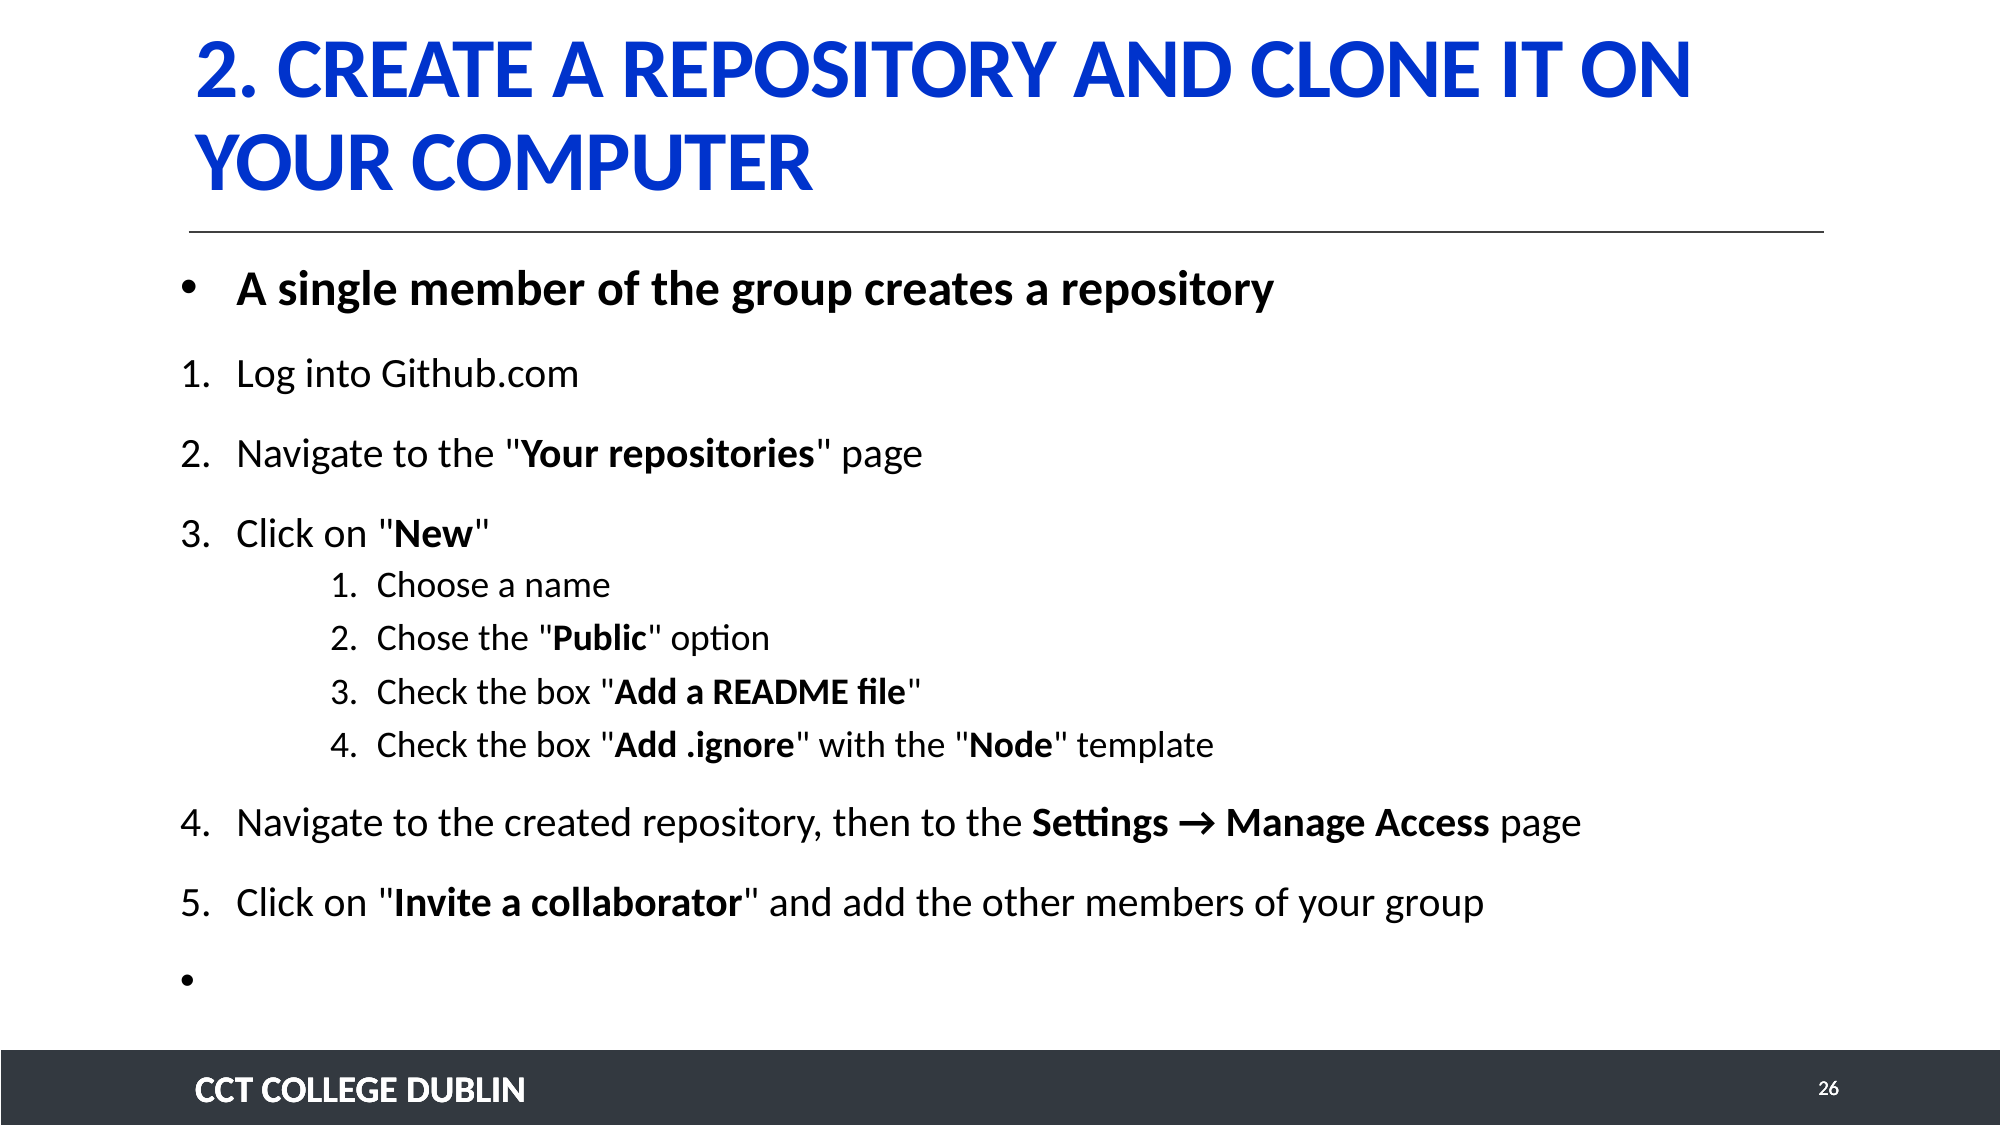

# 2. CREATE A REPOSITORY AND CLONE IT ON YOUR COMPUTER
A single member of the group creates a repository
Log into Github.com
Navigate to the "Your repositories" page
Click on "New"
Choose a name
Chose the "Public" option
Check the box "Add a README file"
Check the box "Add .ignore" with the "Node" template
Navigate to the created repository, then to the Settings → Manage Access page
Click on "Invite a collaborator" and add the other members of your group
CCT COLLEGE DUBLIN
CCT COLLEGE DUBLIN
CCT COLLEGE DUBLIN
26
26
26